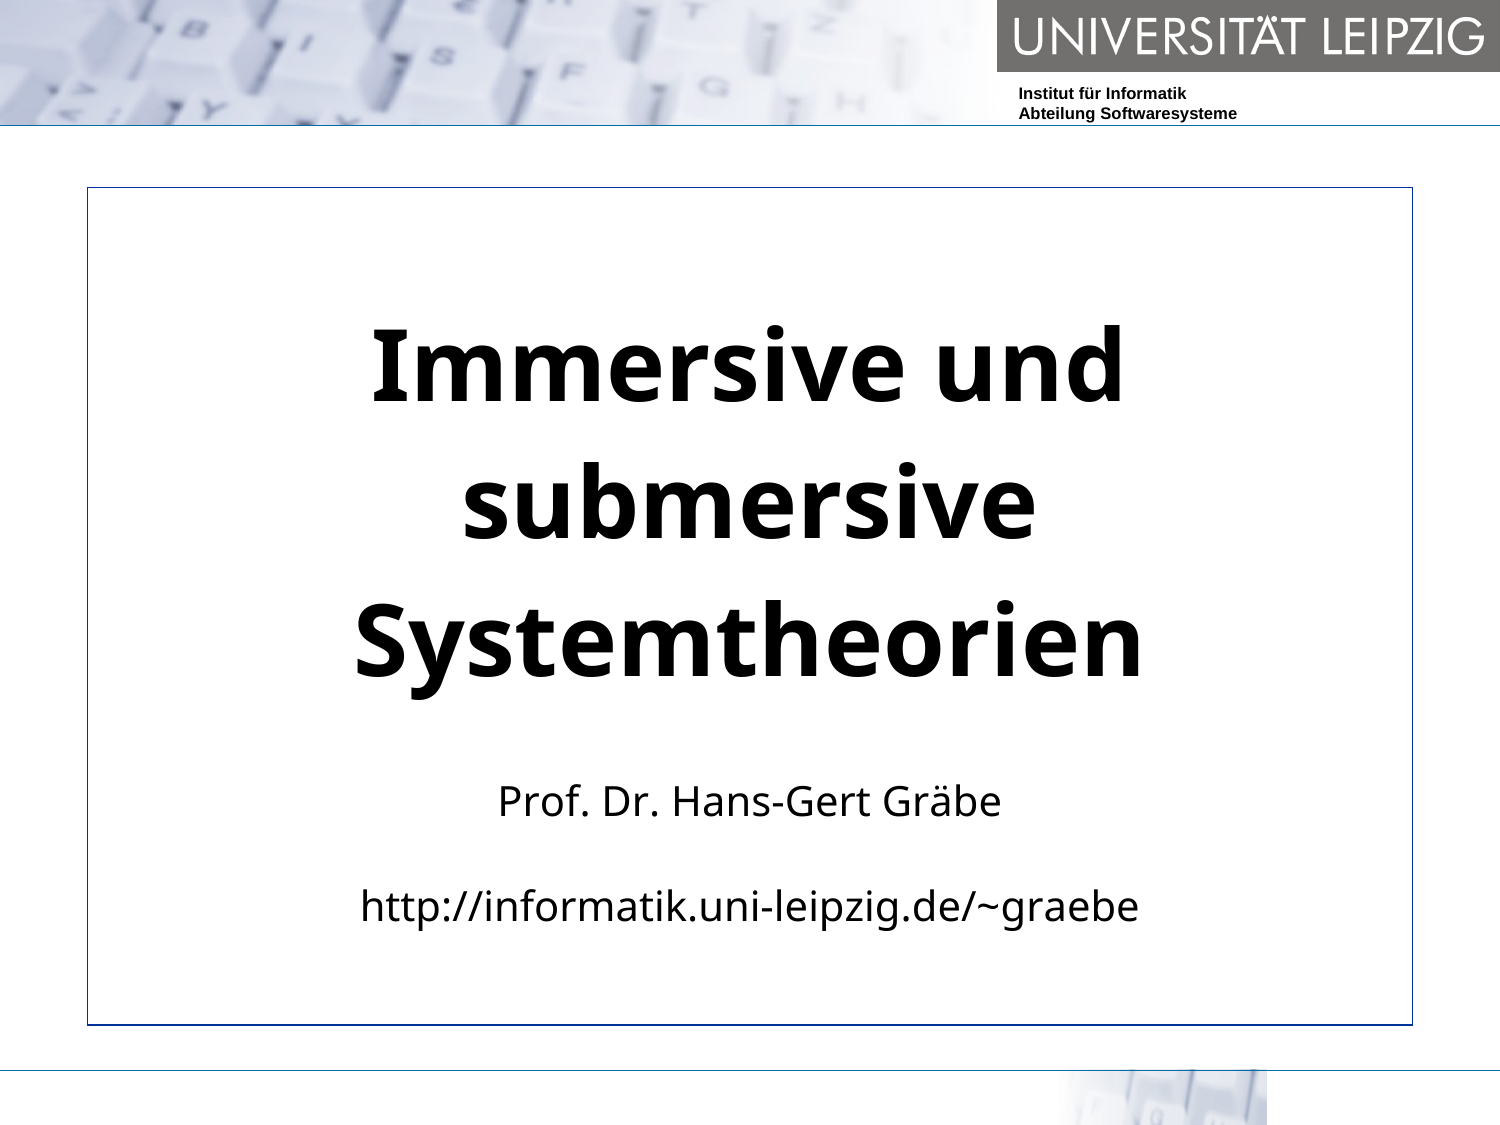

Immersive und submersive Systemtheorien
Prof. Dr. Hans-Gert Gräbe
http://informatik.uni-leipzig.de/~graebe